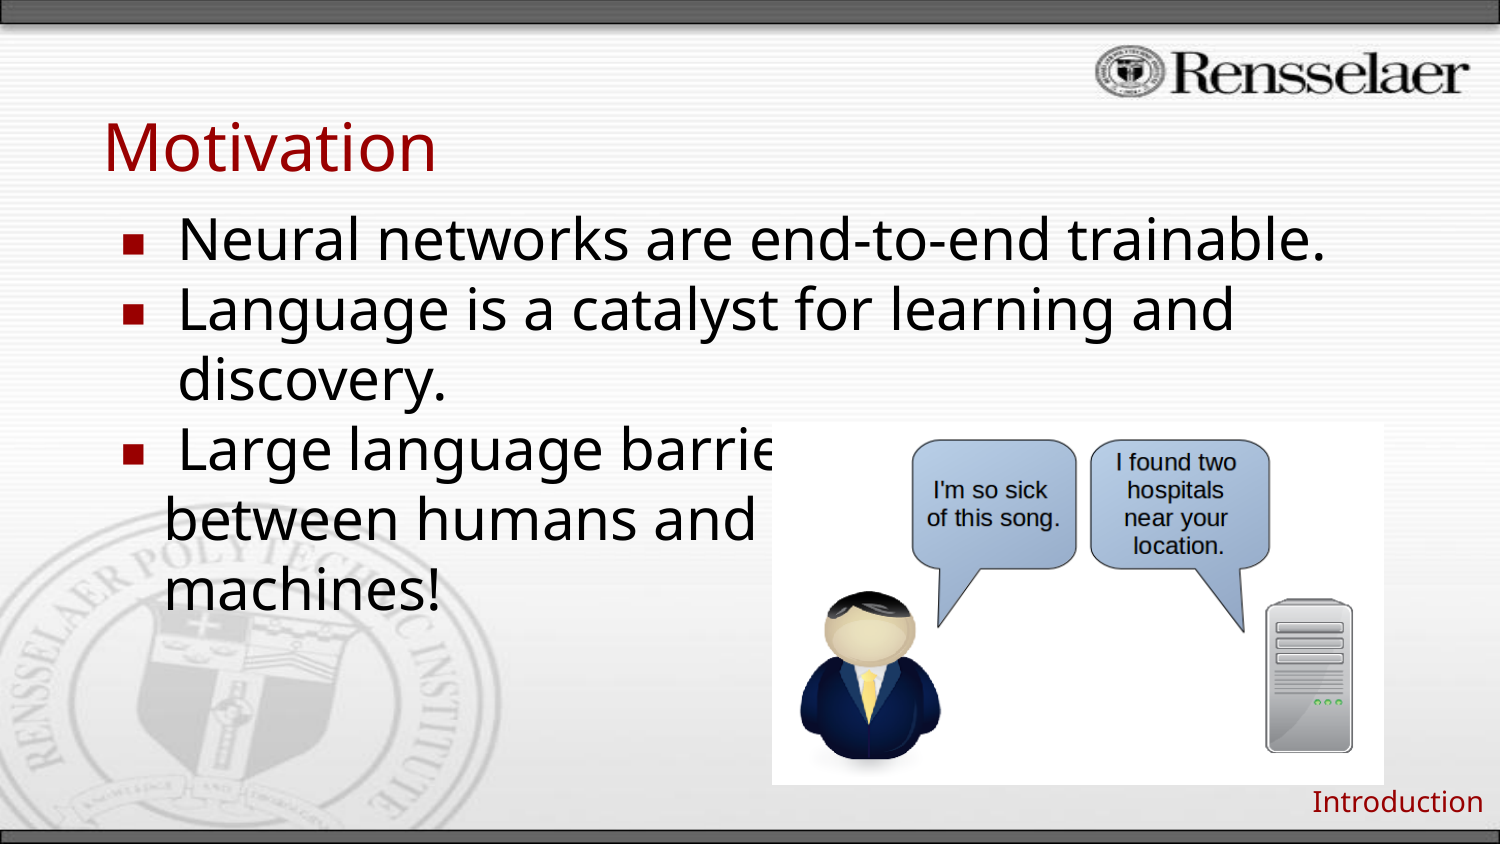

# Motivation
Neural networks are end-to-end trainable.
Language is a catalyst for learning and discovery.
Large language barrier
 between humans and
 machines!
Introduction